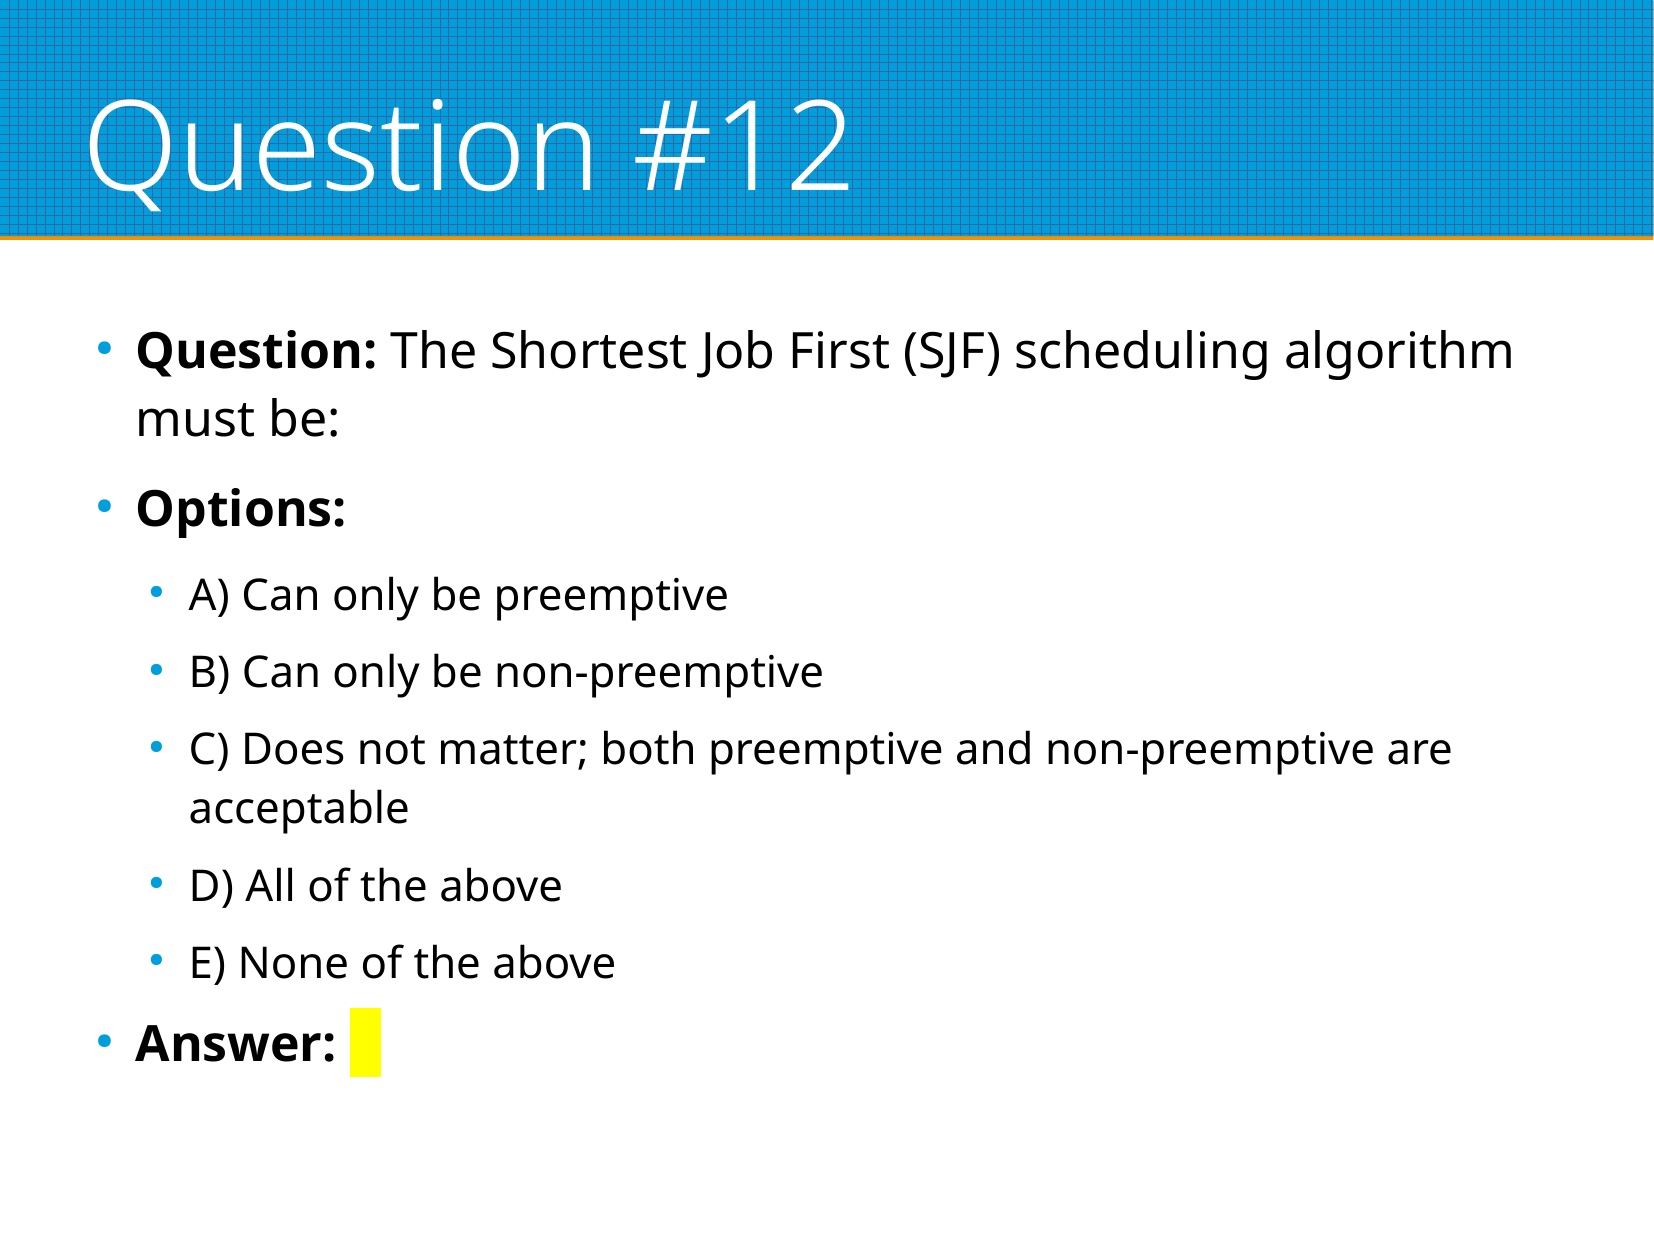

# Question #12
Question: The Shortest Job First (SJF) scheduling algorithm must be:
Options:
A) Can only be preemptive
B) Can only be non-preemptive
C) Does not matter; both preemptive and non-preemptive are acceptable
D) All of the above
E) None of the above
Answer: C